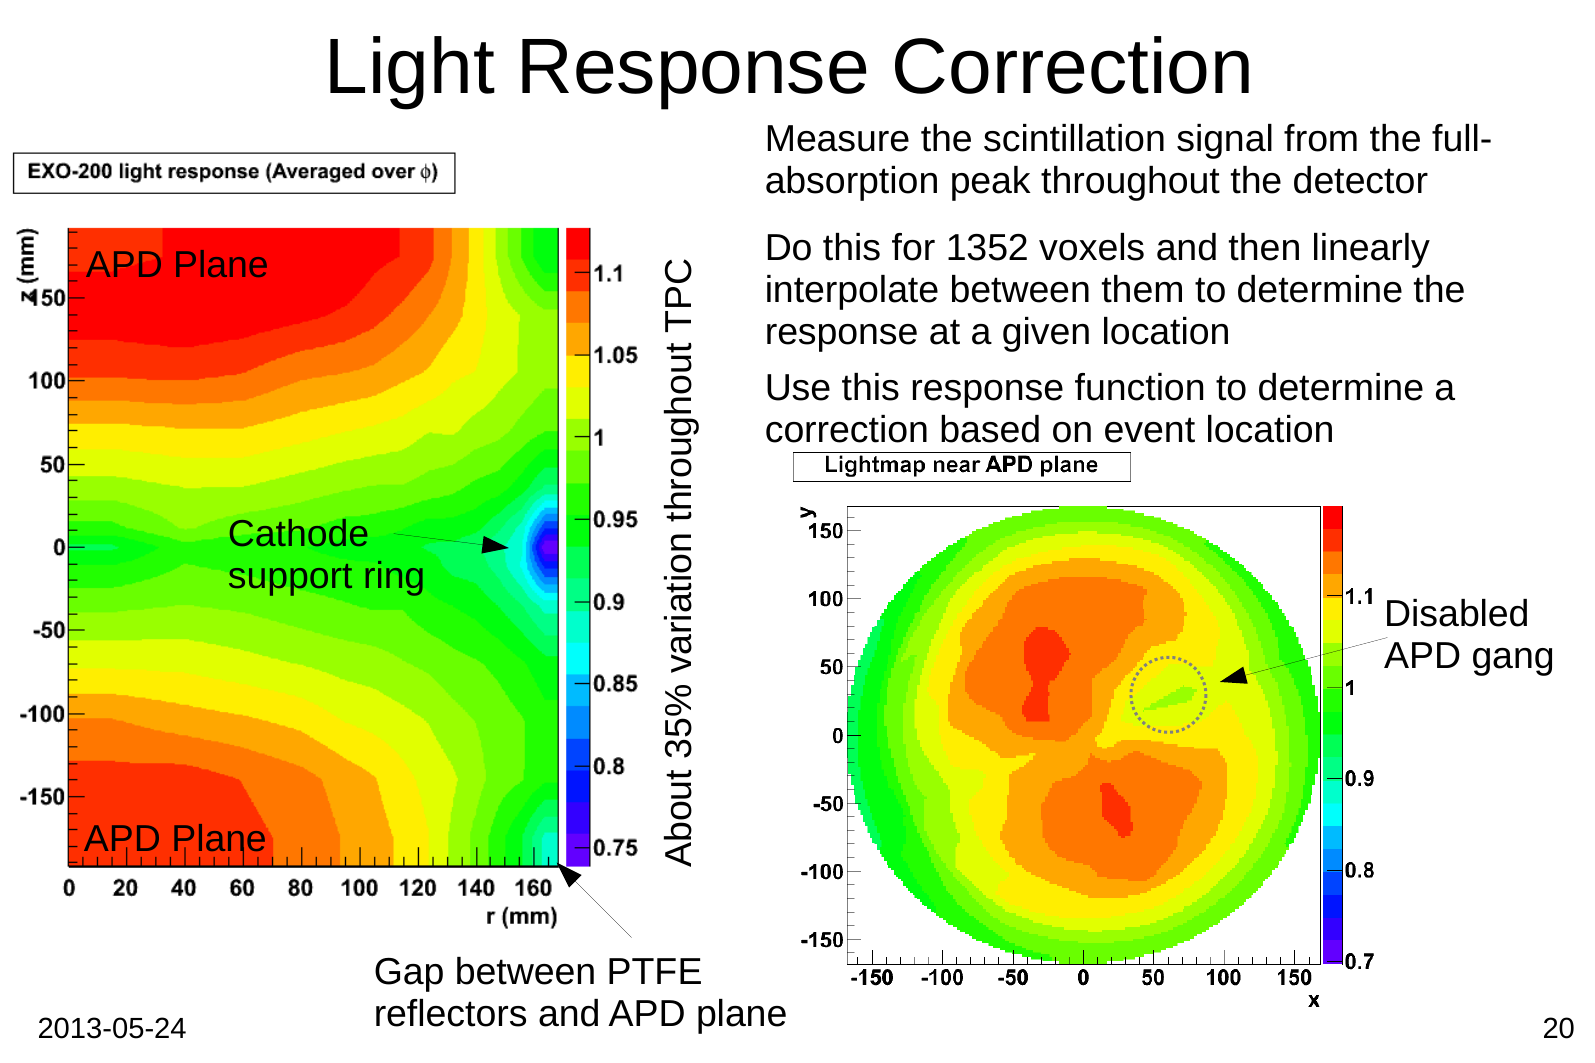

# Light Response Correction
Measure the scintillation signal from the full-absorption peak throughout the detector
Do this for 1352 voxels and then linearly interpolate between them to determine the response at a given location
APD Plane
Use this response function to determine a correction based on event location
Cathode support ring
About 35% variation throughout TPC
Disabled APD gang
APD Plane
Gap between PTFE reflectors and APD plane
2013-05-24
20